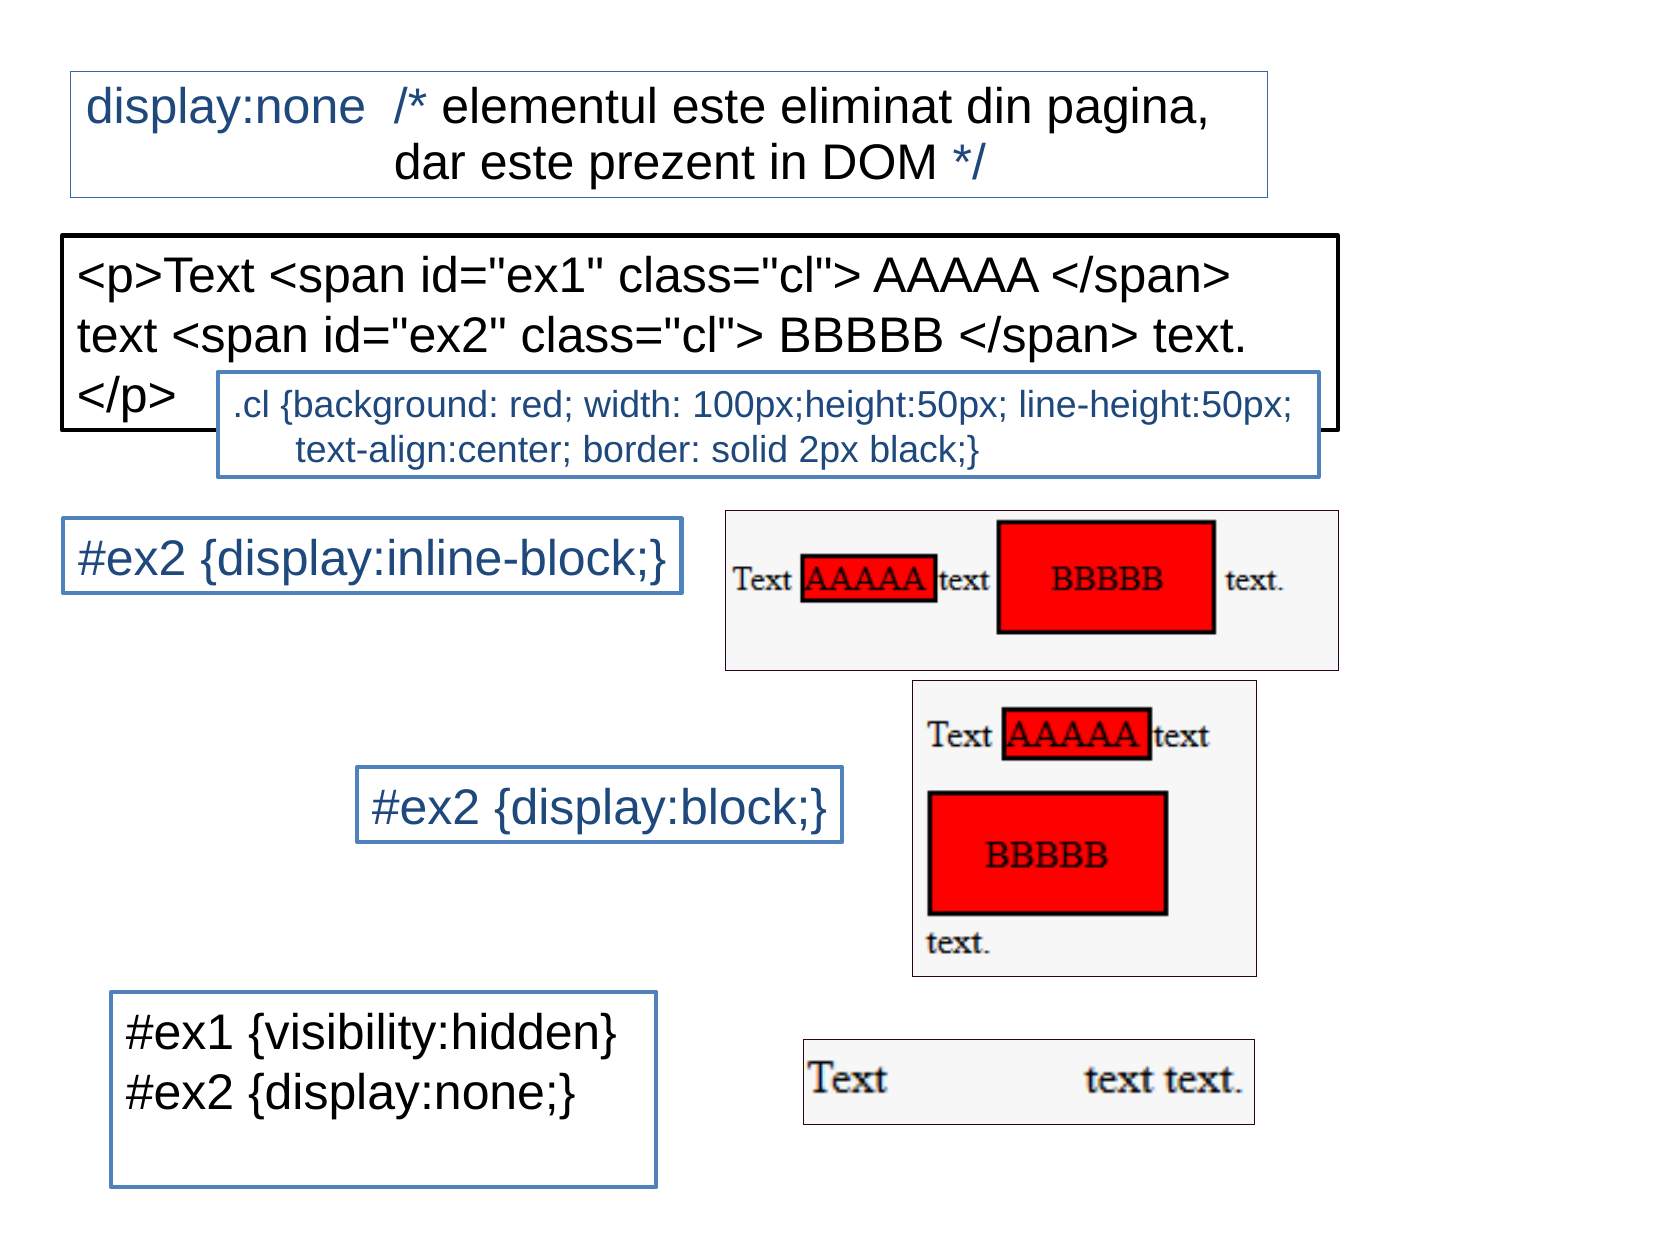

display:none /* elementul este eliminat din pagina,
 dar este prezent in DOM */
<p>Text <span id="ex1" class="cl"> AAAAA </span> text <span id="ex2" class="cl"> BBBBB </span> text. </p>
.cl {background: red; width: 100px;height:50px; line-height:50px;
 text-align:center; border: solid 2px black;}
#ex2 {display:inline-block;}
#ex2 {display:block;}
#ex1 {visibility:hidden}
#ex2 {display:none;}